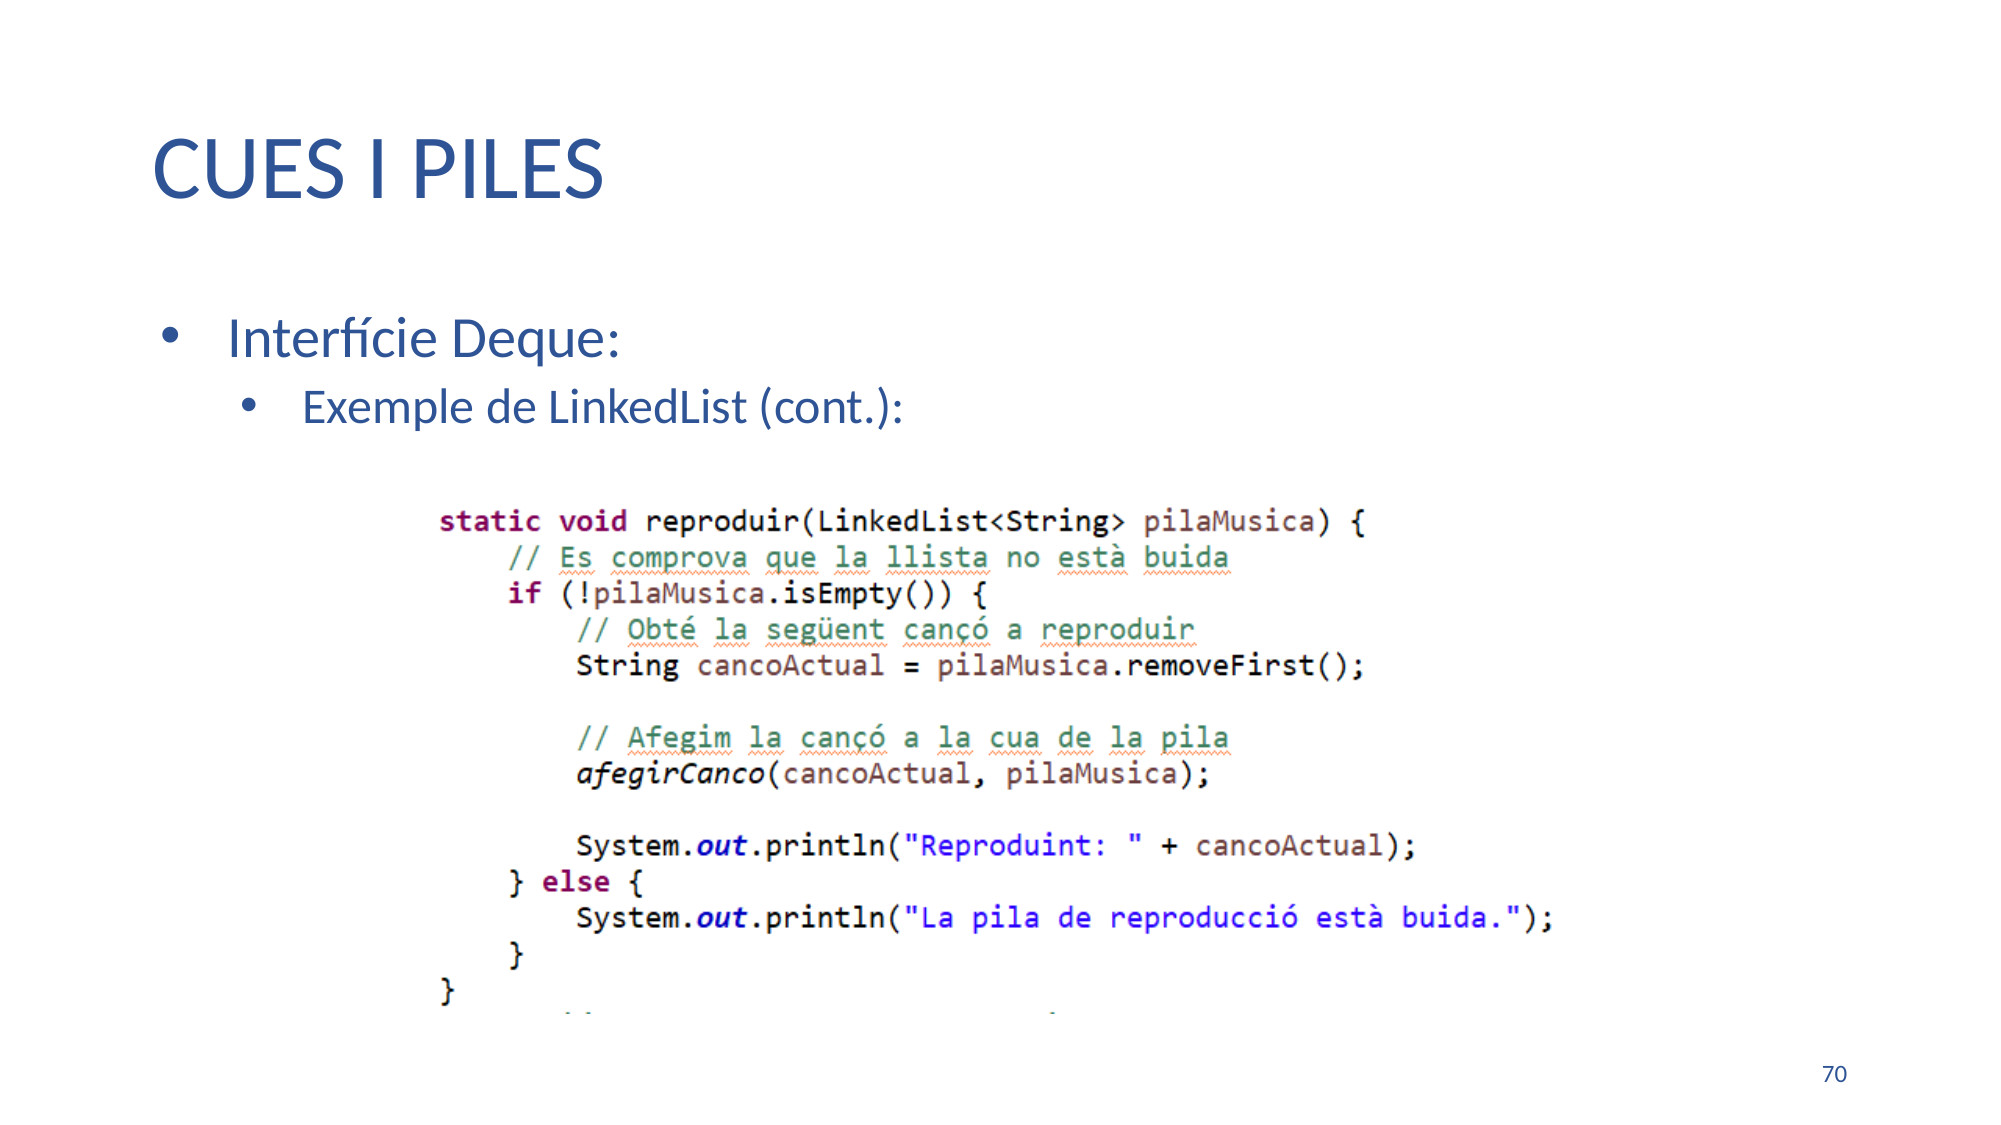

# CUES I PILES
Interfície Deque:
Exemple de LinkedList (cont.):